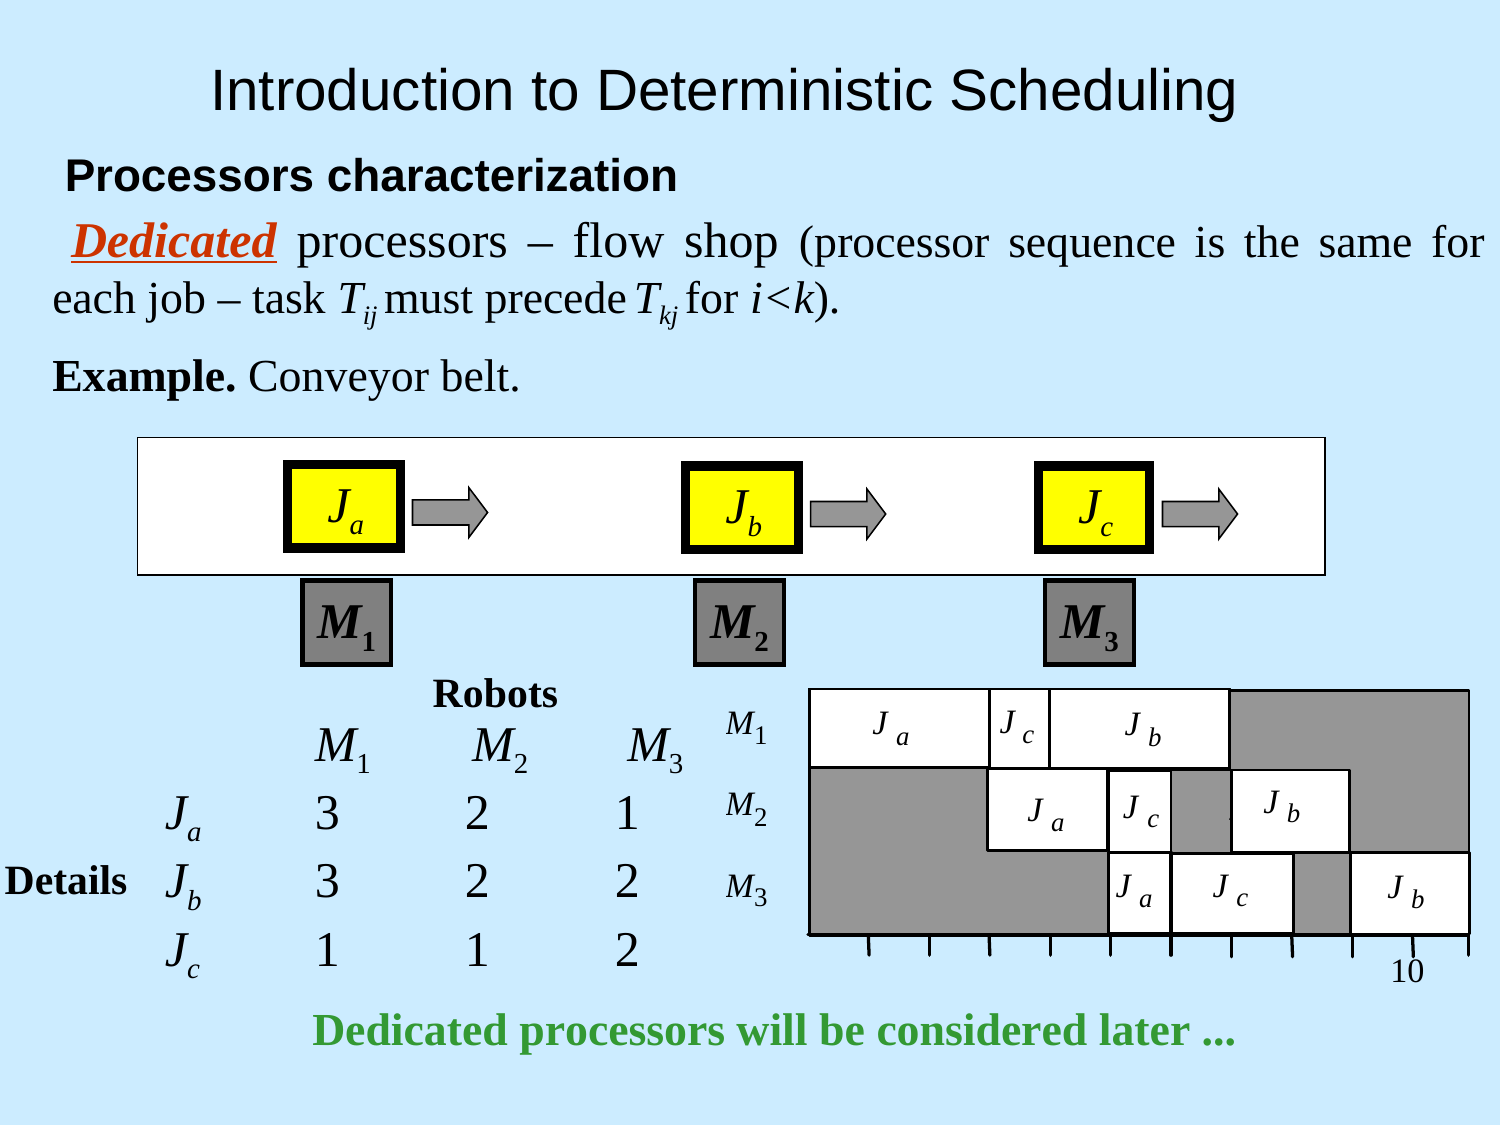

# Introduction to Deterministic Scheduling
Processors characterization
 Dedicated processors – flow shop (processor sequence is the same for each job – task Tij must precede Tkj for i<k).
Example. Conveyor belt.
 Ja
 Jb
 Jc
M1
M2
M3
Robots
	M1	 M2 	 M3
Ja	3	2	1
Jb	3	2	2
Jc	1	1	2
Details
 Dedicated processors will be considered later ...